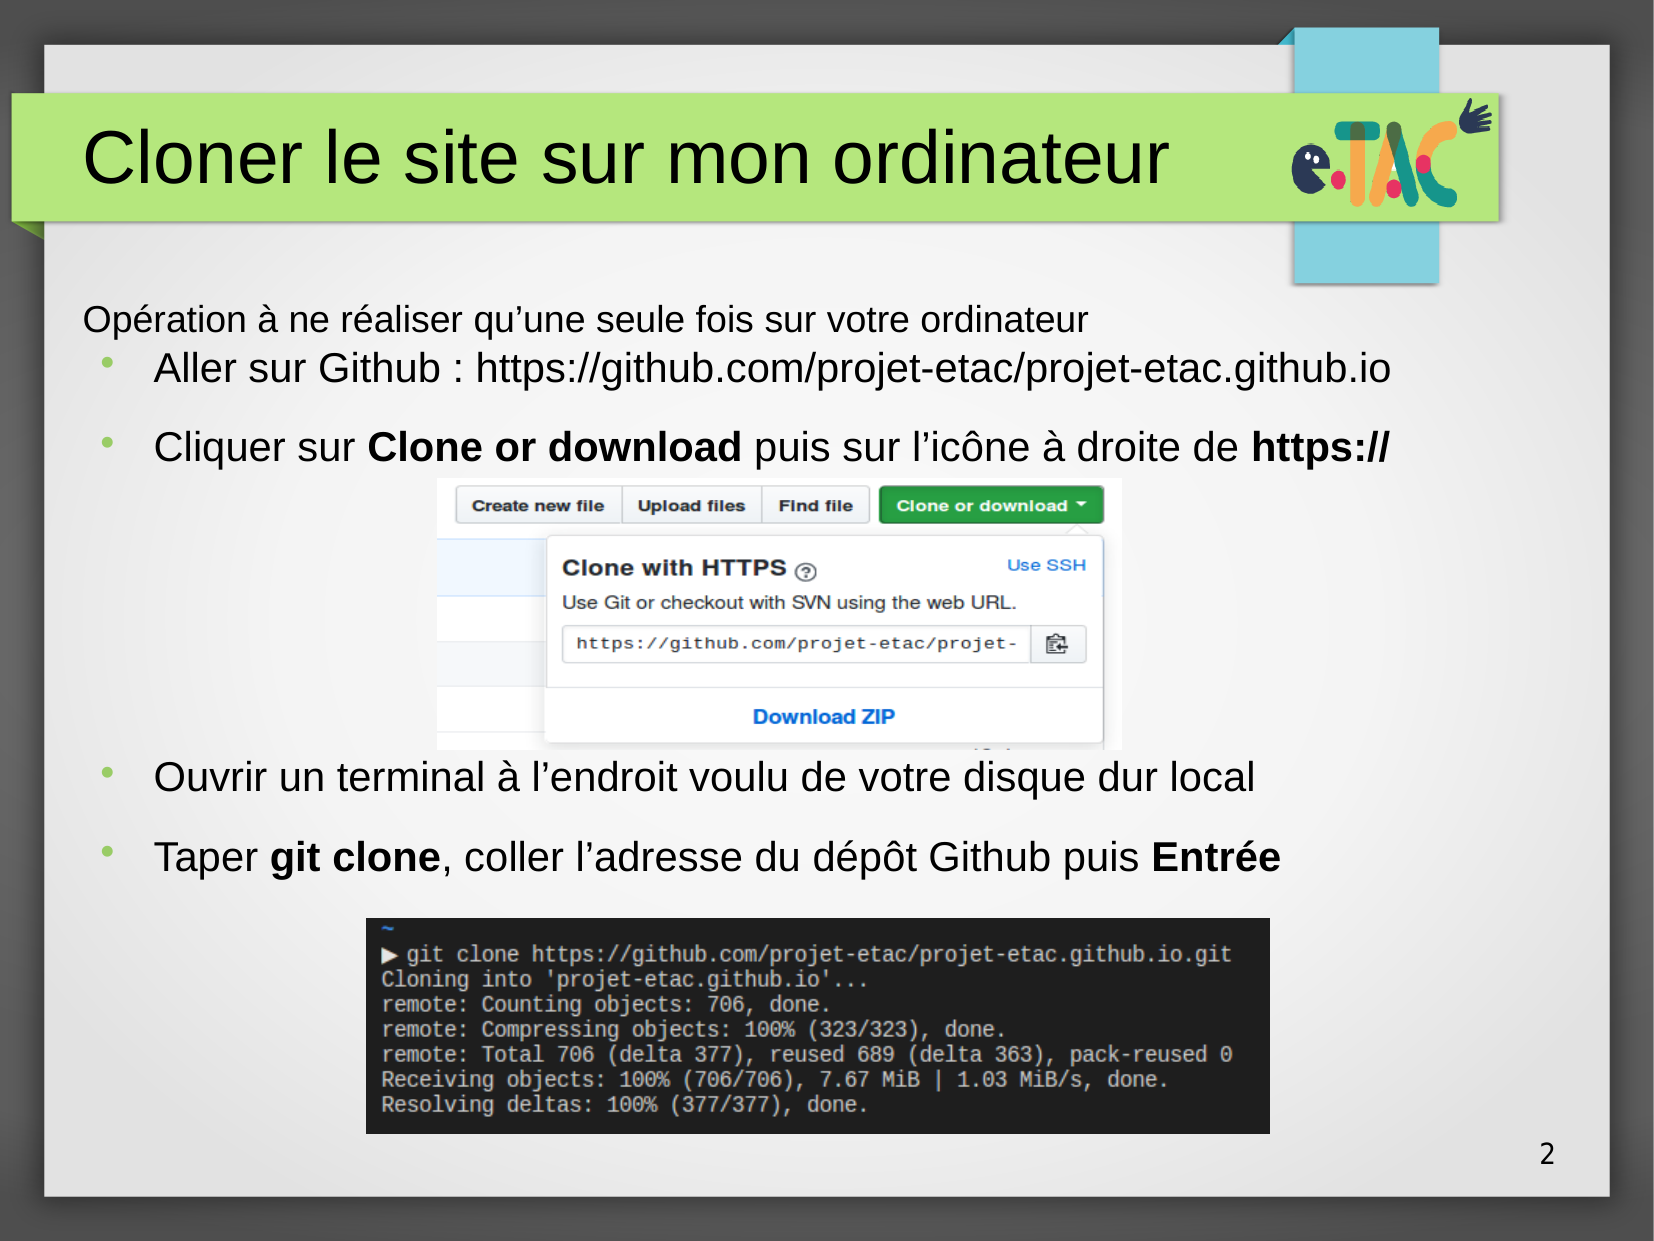

Cloner le site sur mon ordinateur
Opération à ne réaliser qu’une seule fois sur votre ordinateur
Aller sur Github : https://github.com/projet-etac/projet-etac.github.io
Cliquer sur Clone or download puis sur l’icône à droite de https://
Ouvrir un terminal à l’endroit voulu de votre disque dur local
Taper git clone, coller l’adresse du dépôt Github puis Entrée